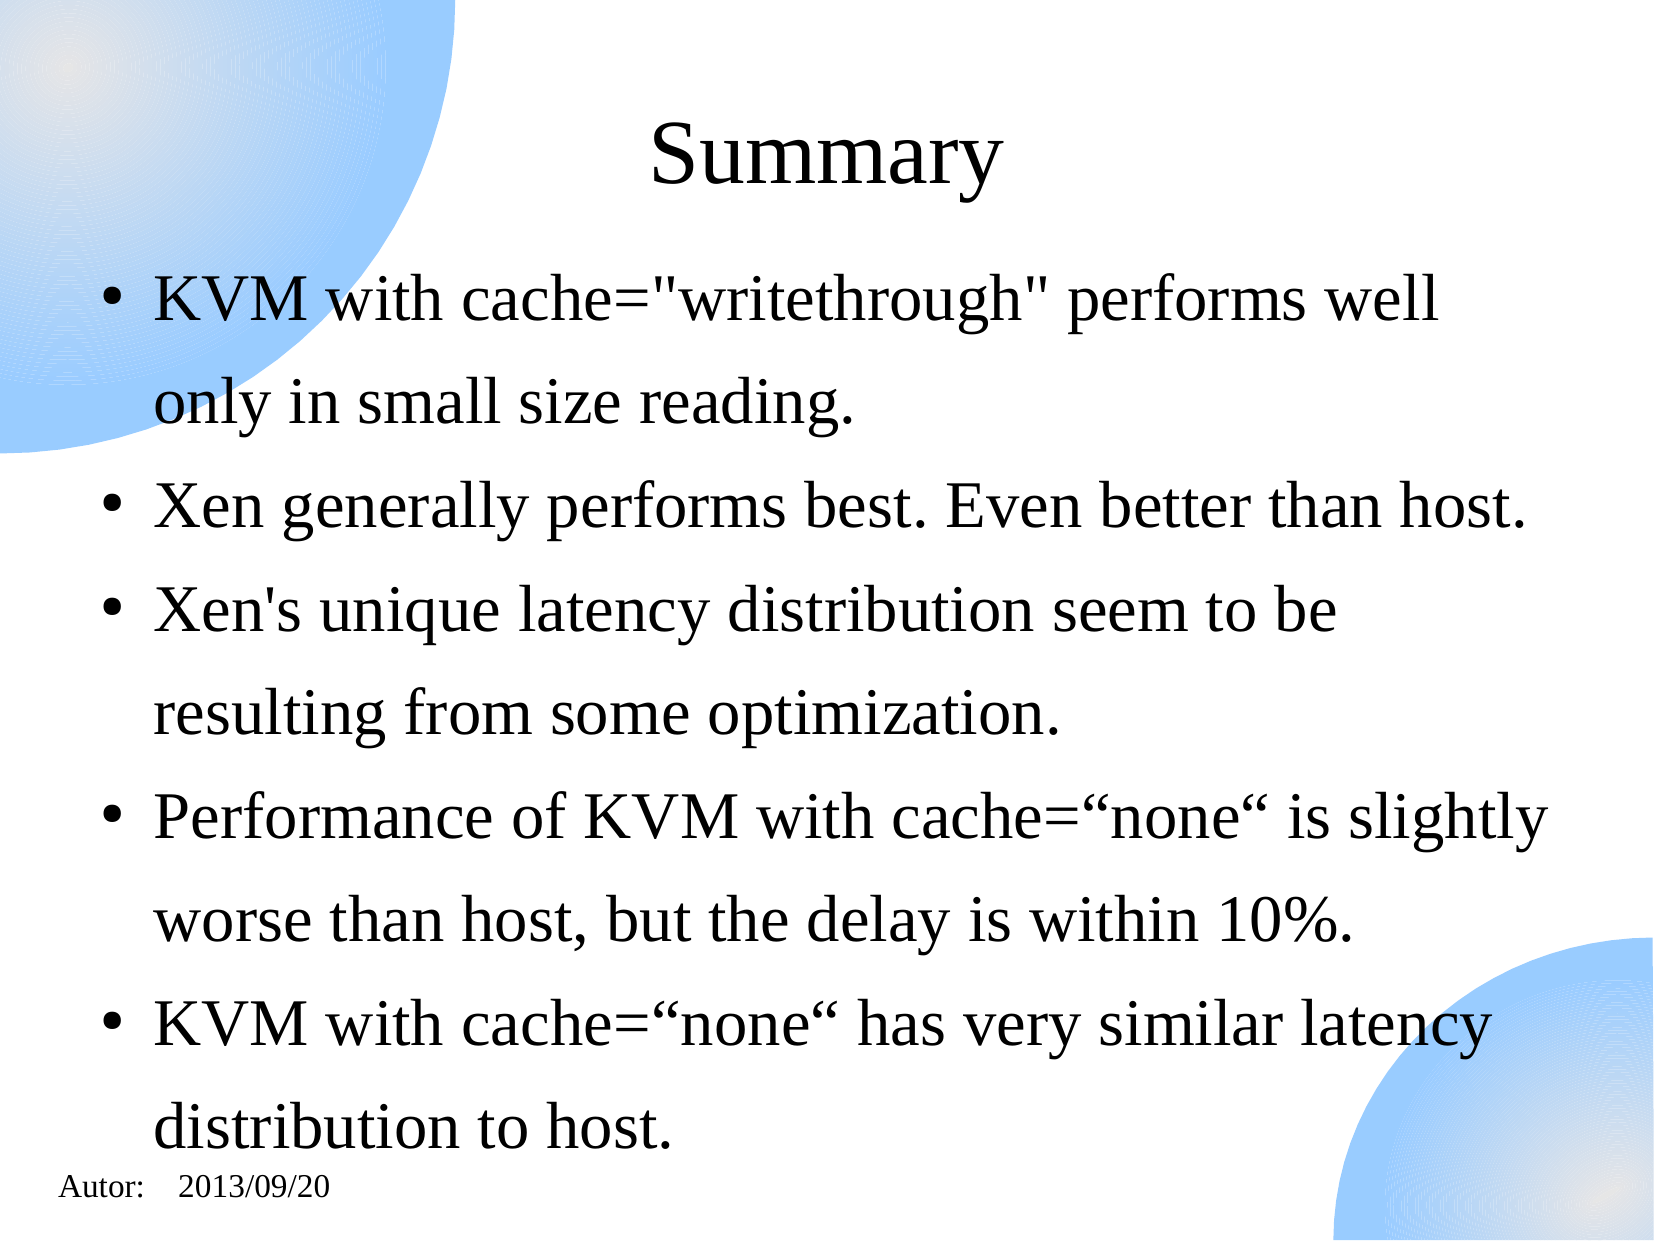

# Summary
KVM with cache="writethrough" performs well
only in small size reading.
Xen generally performs best. Even better than host.
Xen's unique latency distribution seem to be
resulting from some optimization.
Performance of KVM with cache=“none“ is slightly
worse than host, but the delay is within 10%.
KVM with cache=“none“ has very similar latency
distribution to host.